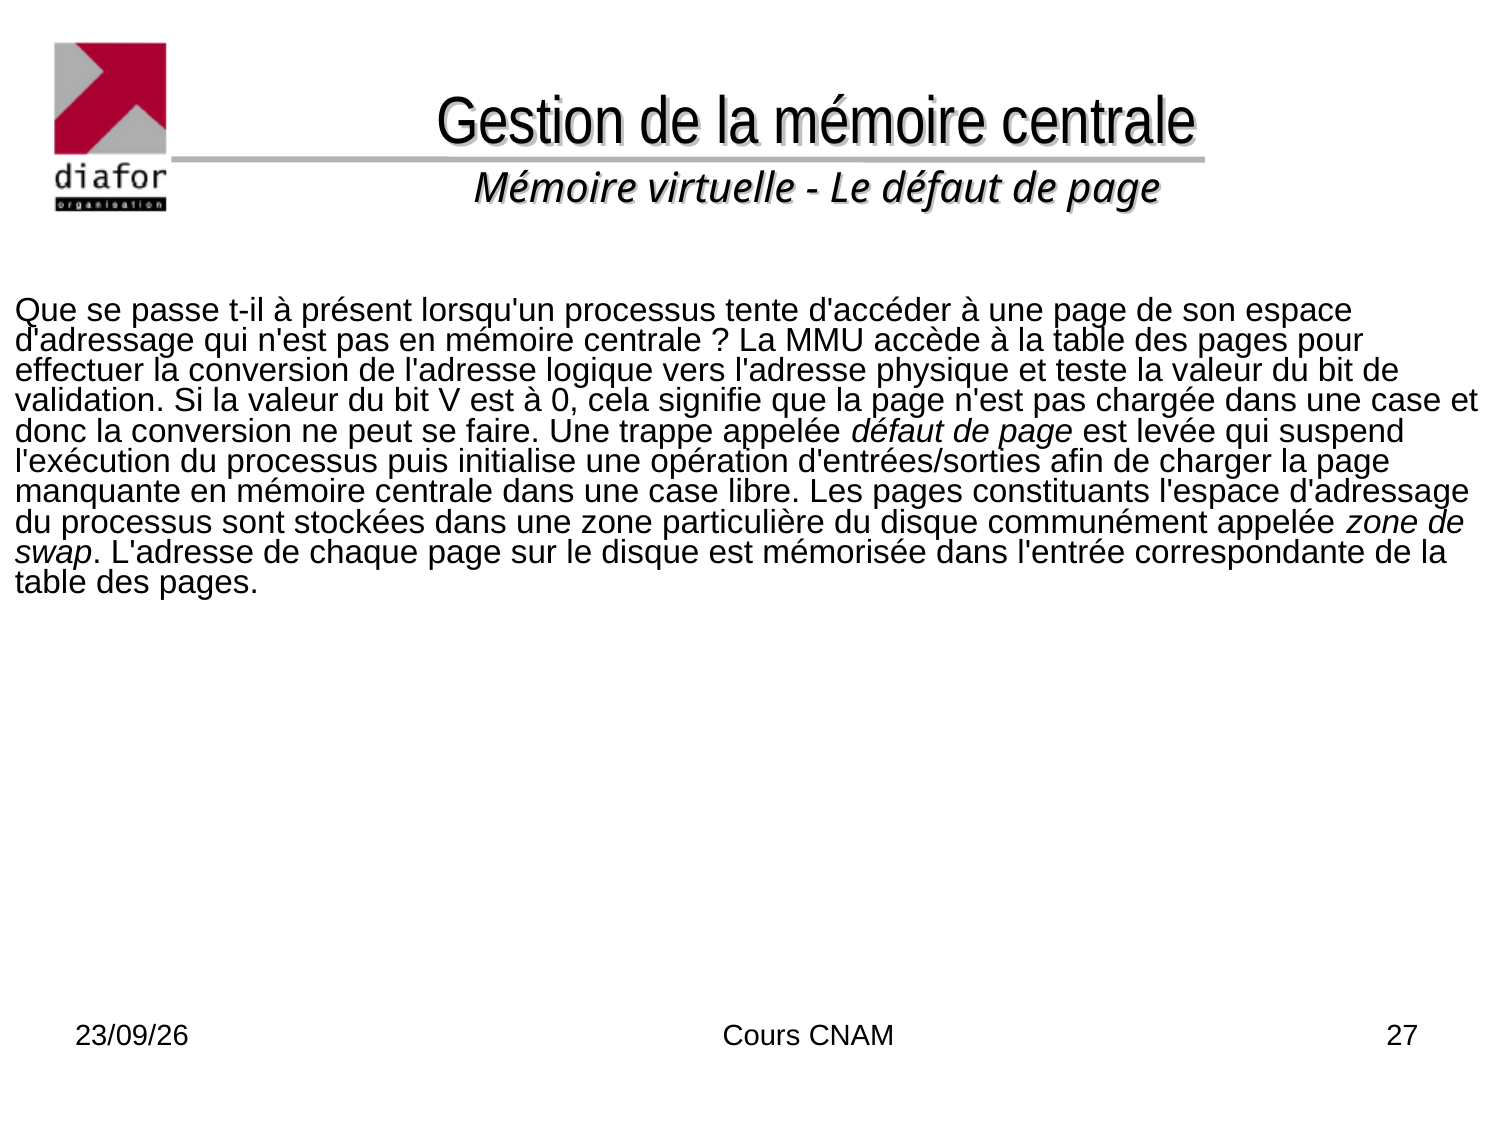

# Gestion de la mémoire centrale Mémoire virtuelle - Le défaut de page
Que se passe t-il à présent lorsqu'un processus tente d'accéder à une page de son espace
d'adressage qui n'est pas en mémoire centrale ? La MMU accède à la table des pages pour
effectuer la conversion de l'adresse logique vers l'adresse physique et teste la valeur du bit de
validation. Si la valeur du bit V est à 0, cela signifie que la page n'est pas chargée dans une case et
donc la conversion ne peut se faire. Une trappe appelée défaut de page est levée qui suspend
l'exécution du processus puis initialise une opération d'entrées/sorties afin de charger la page
manquante en mémoire centrale dans une case libre. Les pages constituants l'espace d'adressage
du processus sont stockées dans une zone particulière du disque communément appelée zone de
swap. L'adresse de chaque page sur le disque est mémorisée dans l'entrée correspondante de la
table des pages.
Cours CNAM
27